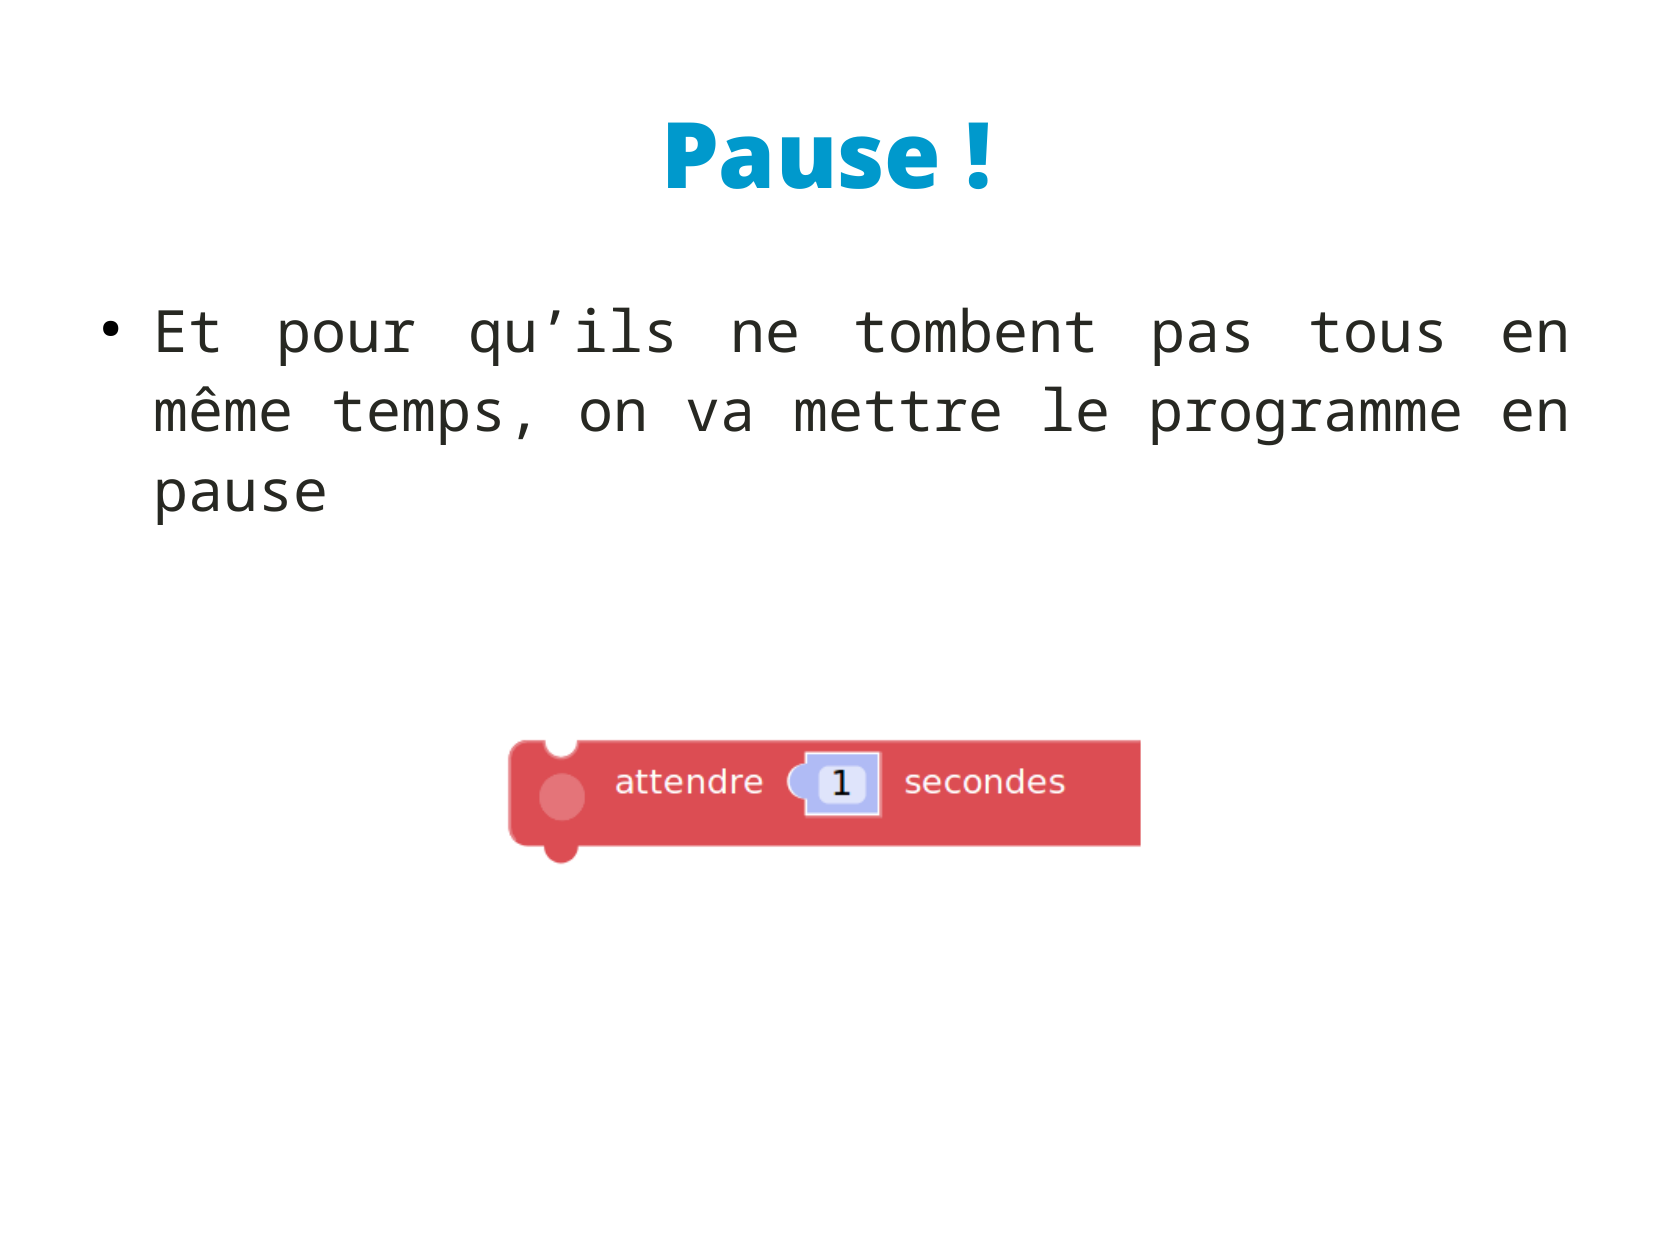

# Pause !
Et pour qu’ils ne tombent pas tous en même temps, on va mettre le programme en pause